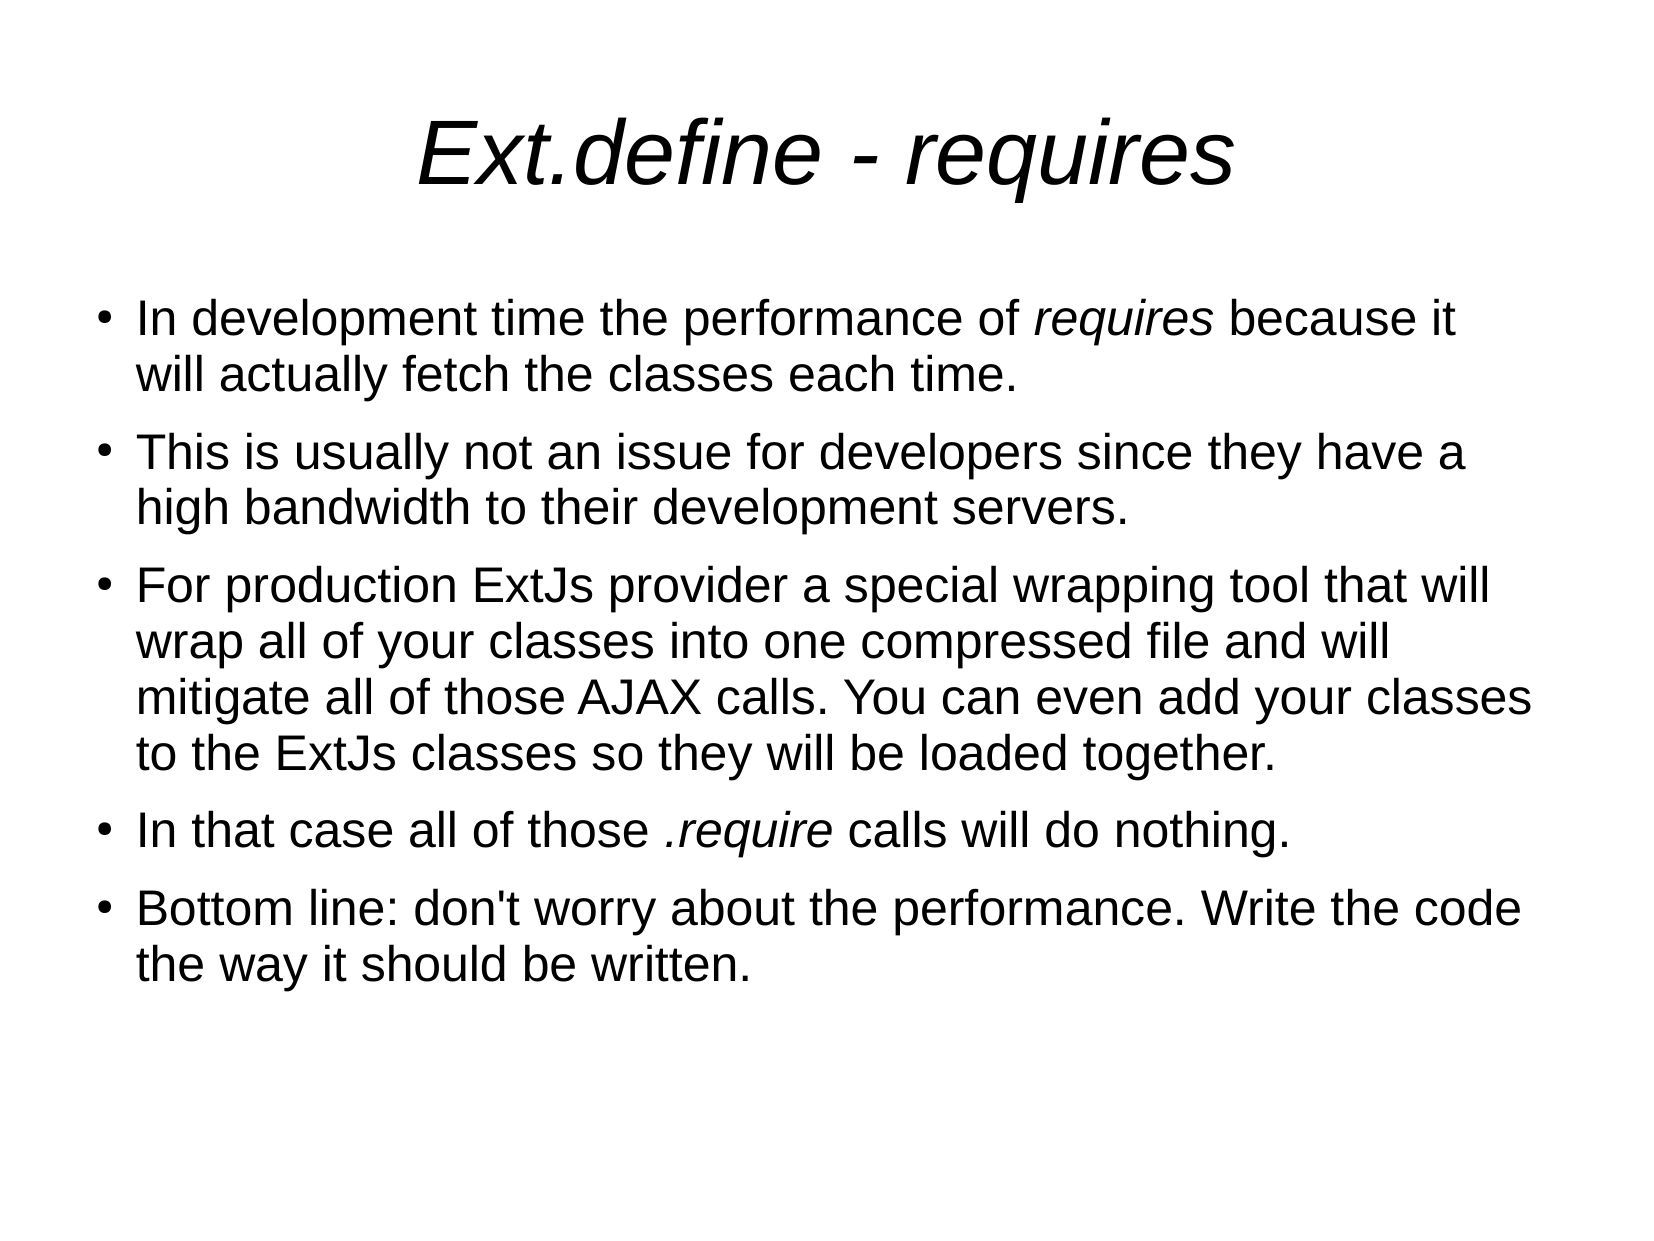

# Ext.define - requires
In development time the performance of requires because it will actually fetch the classes each time.
This is usually not an issue for developers since they have a high bandwidth to their development servers.
For production ExtJs provider a special wrapping tool that will wrap all of your classes into one compressed file and will mitigate all of those AJAX calls. You can even add your classes to the ExtJs classes so they will be loaded together.
In that case all of those .require calls will do nothing.
Bottom line: don't worry about the performance. Write the code the way it should be written.